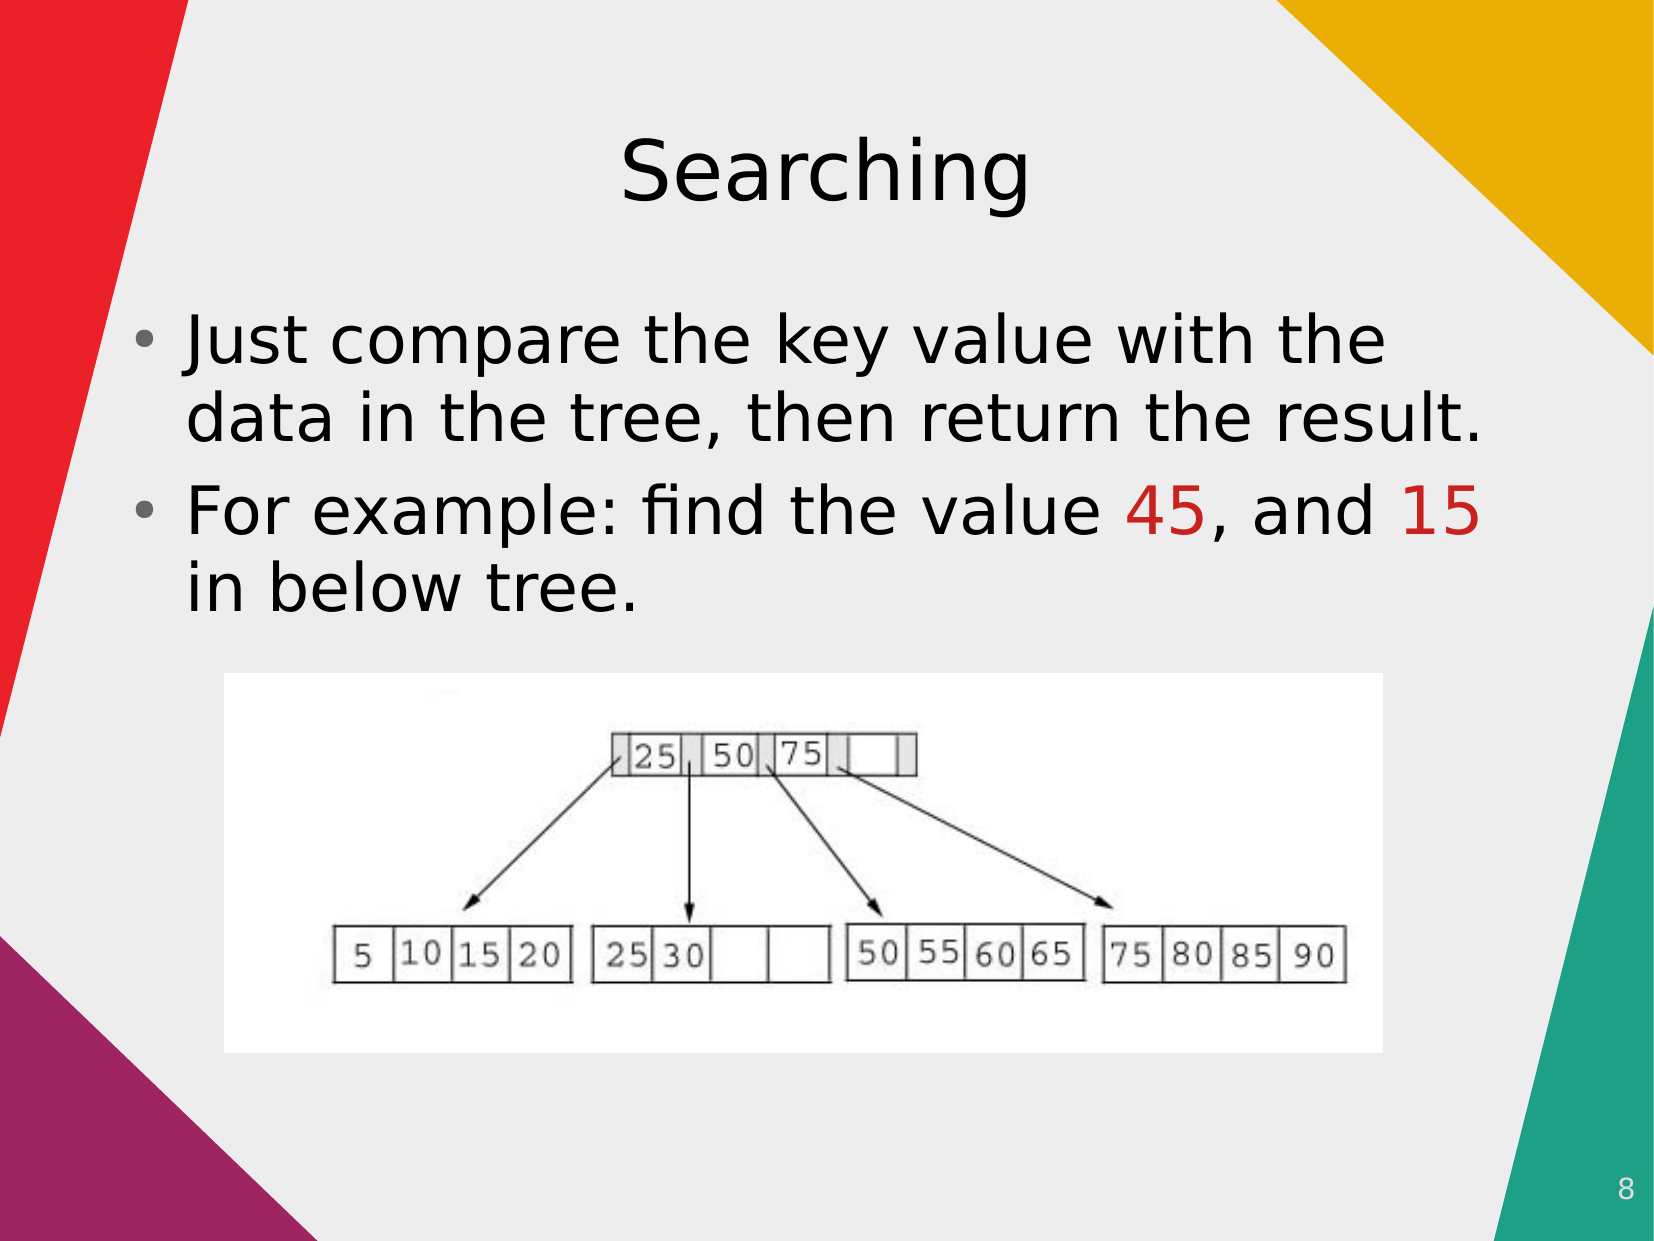

# Searching
Just compare the key value with the data in the tree, then return the result.
For example: find the value 45, and 15 in below tree.
8